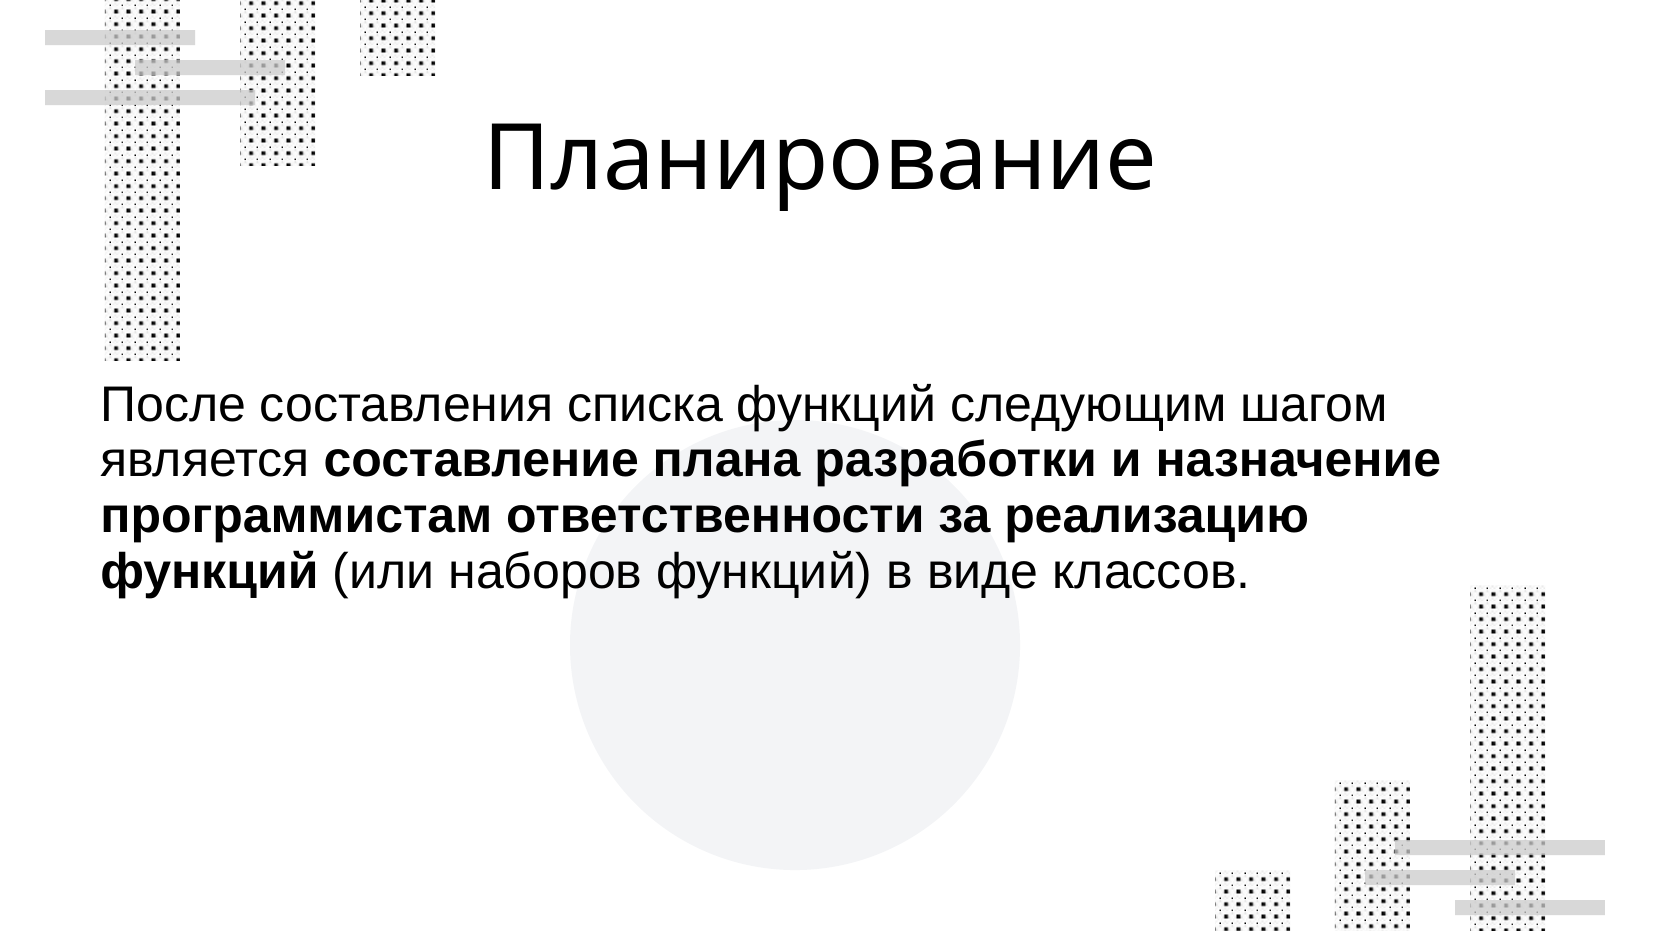

# Планирование
После составления списка функций следующим шагом является составление плана разработки и назначение программистам ответственности за реализацию функций (или наборов функций) в виде классов.